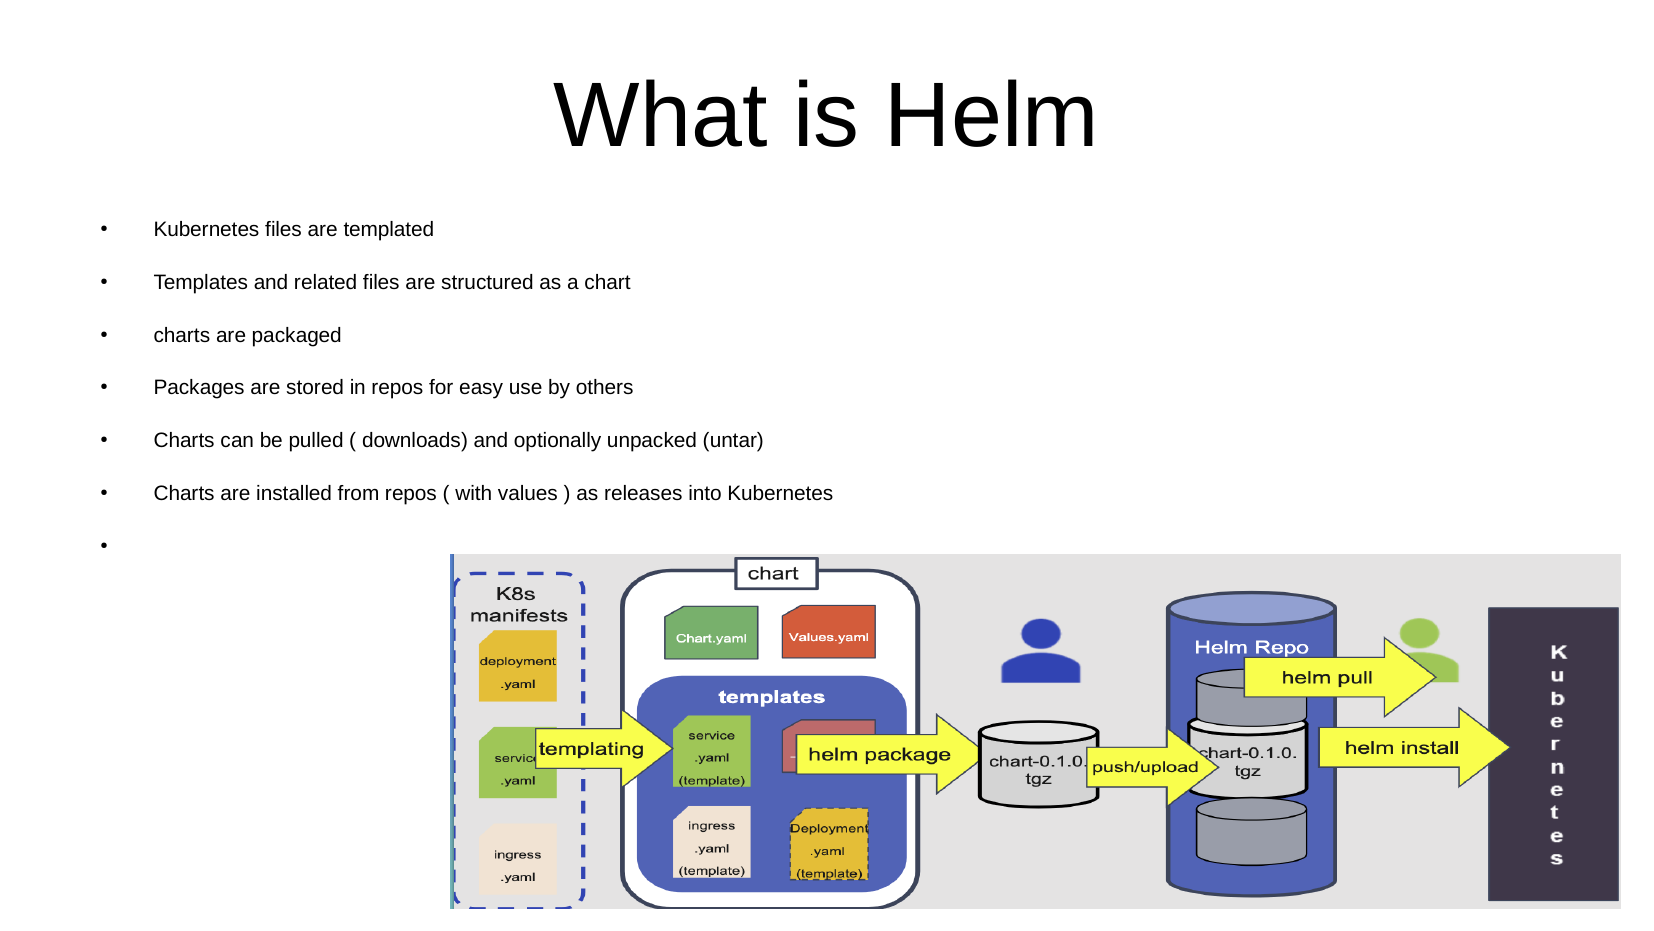

# What is Helm
Kubernetes files are templated
Templates and related files are structured as a chart
charts are packaged
Packages are stored in repos for easy use by others
Charts can be pulled ( downloads) and optionally unpacked (untar)
Charts are installed from repos ( with values ) as releases into Kubernetes